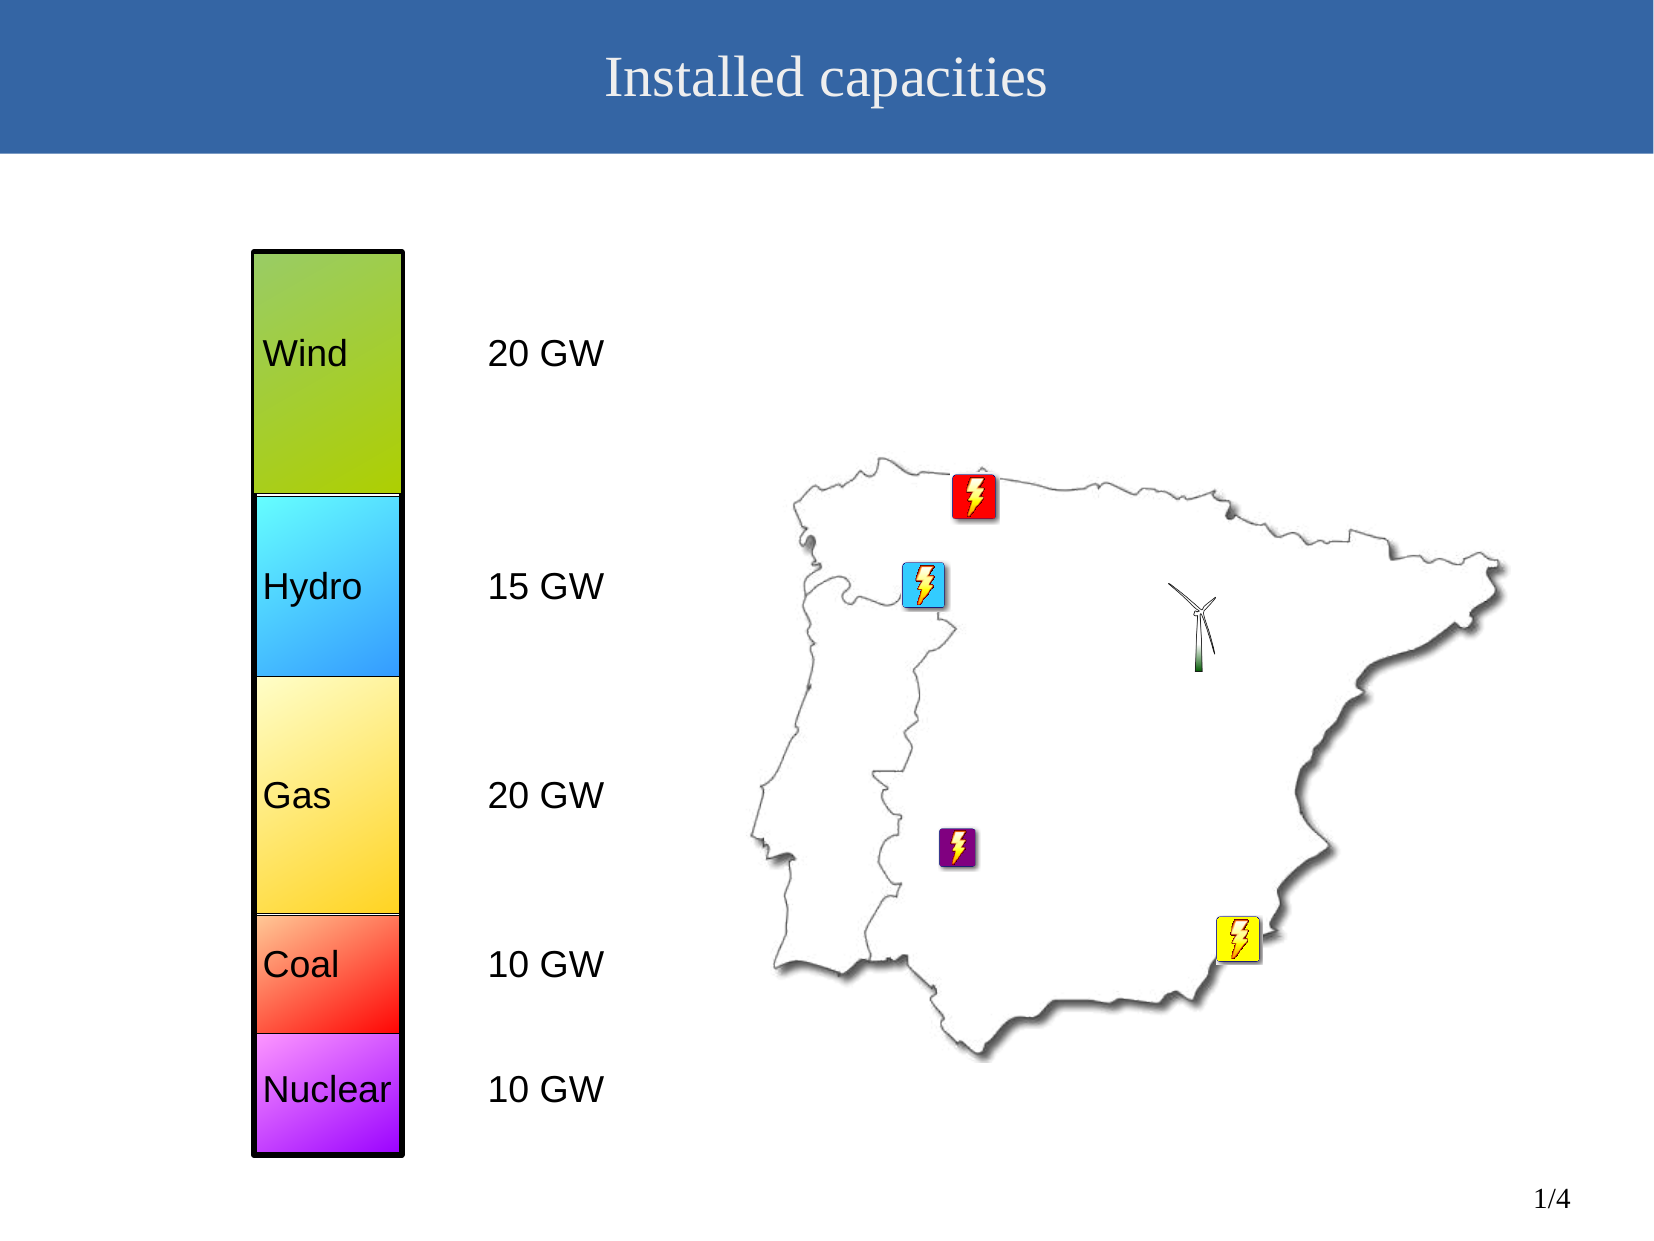

Installed capacities
Wind		20 GW
Hydro		15 GW
Gas 		20 GW
Coal		10 GW
Nuclear 		10 GW
1